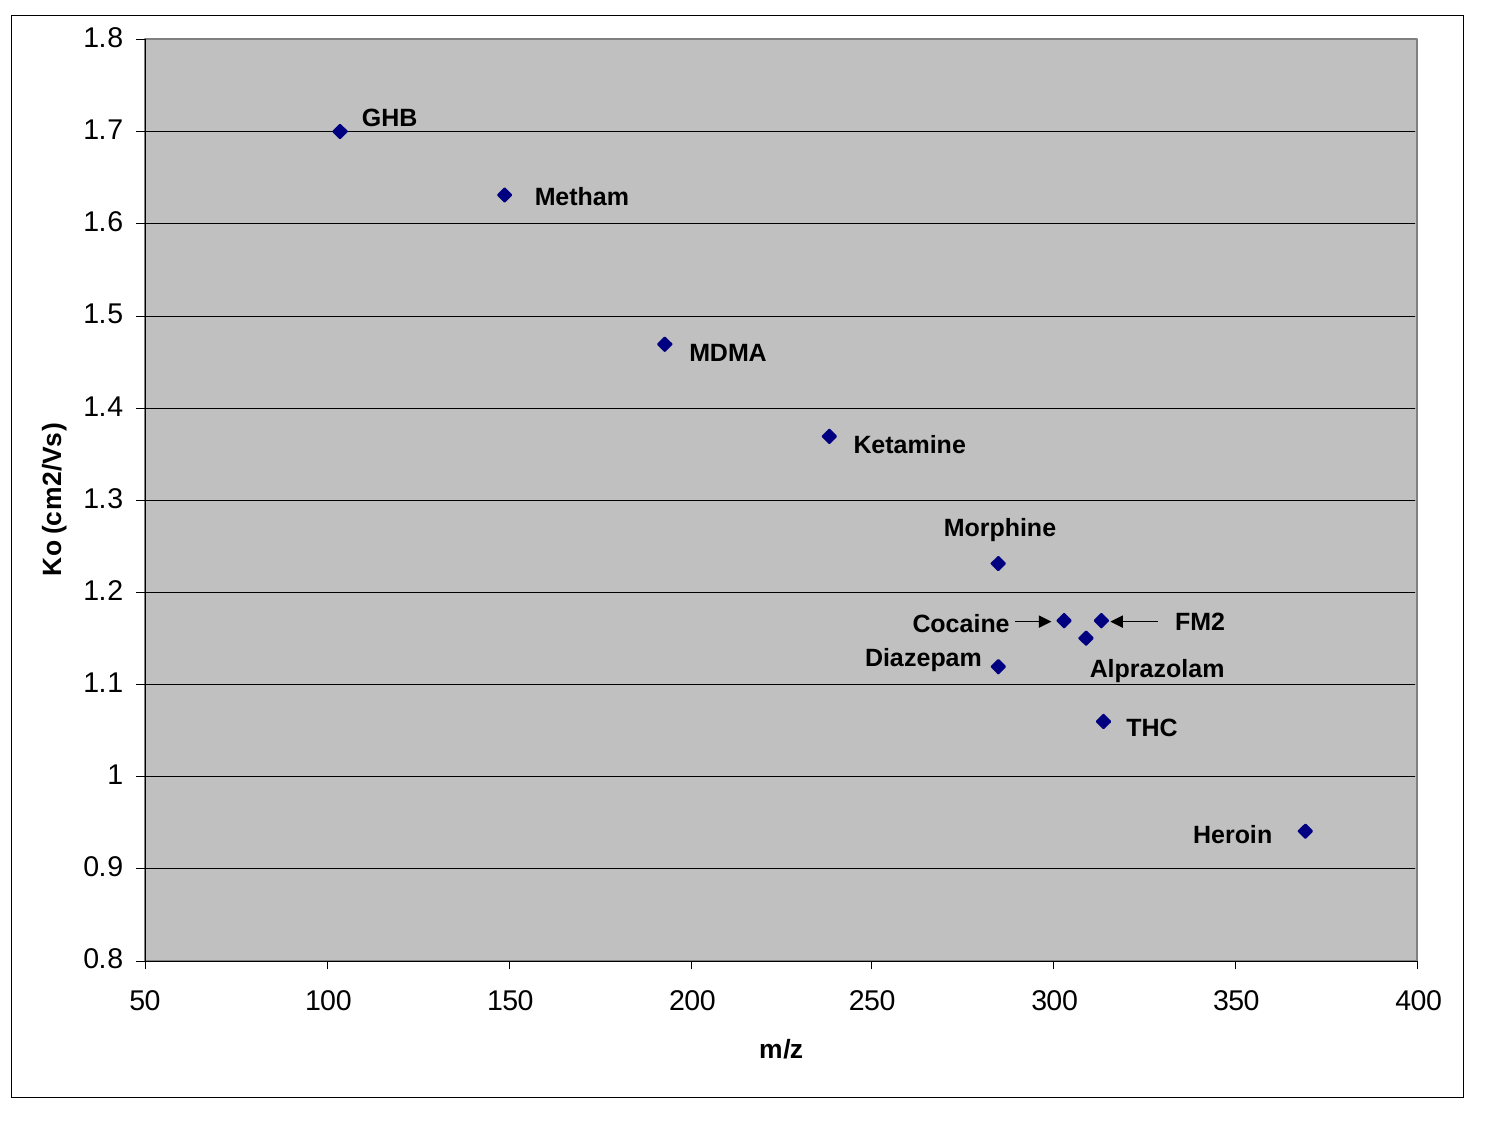

GHB
Metham
MDMA
Ketamine
Morphine
FM2
Cocaine
Diazepam
Alprazolam
THC
Heroin